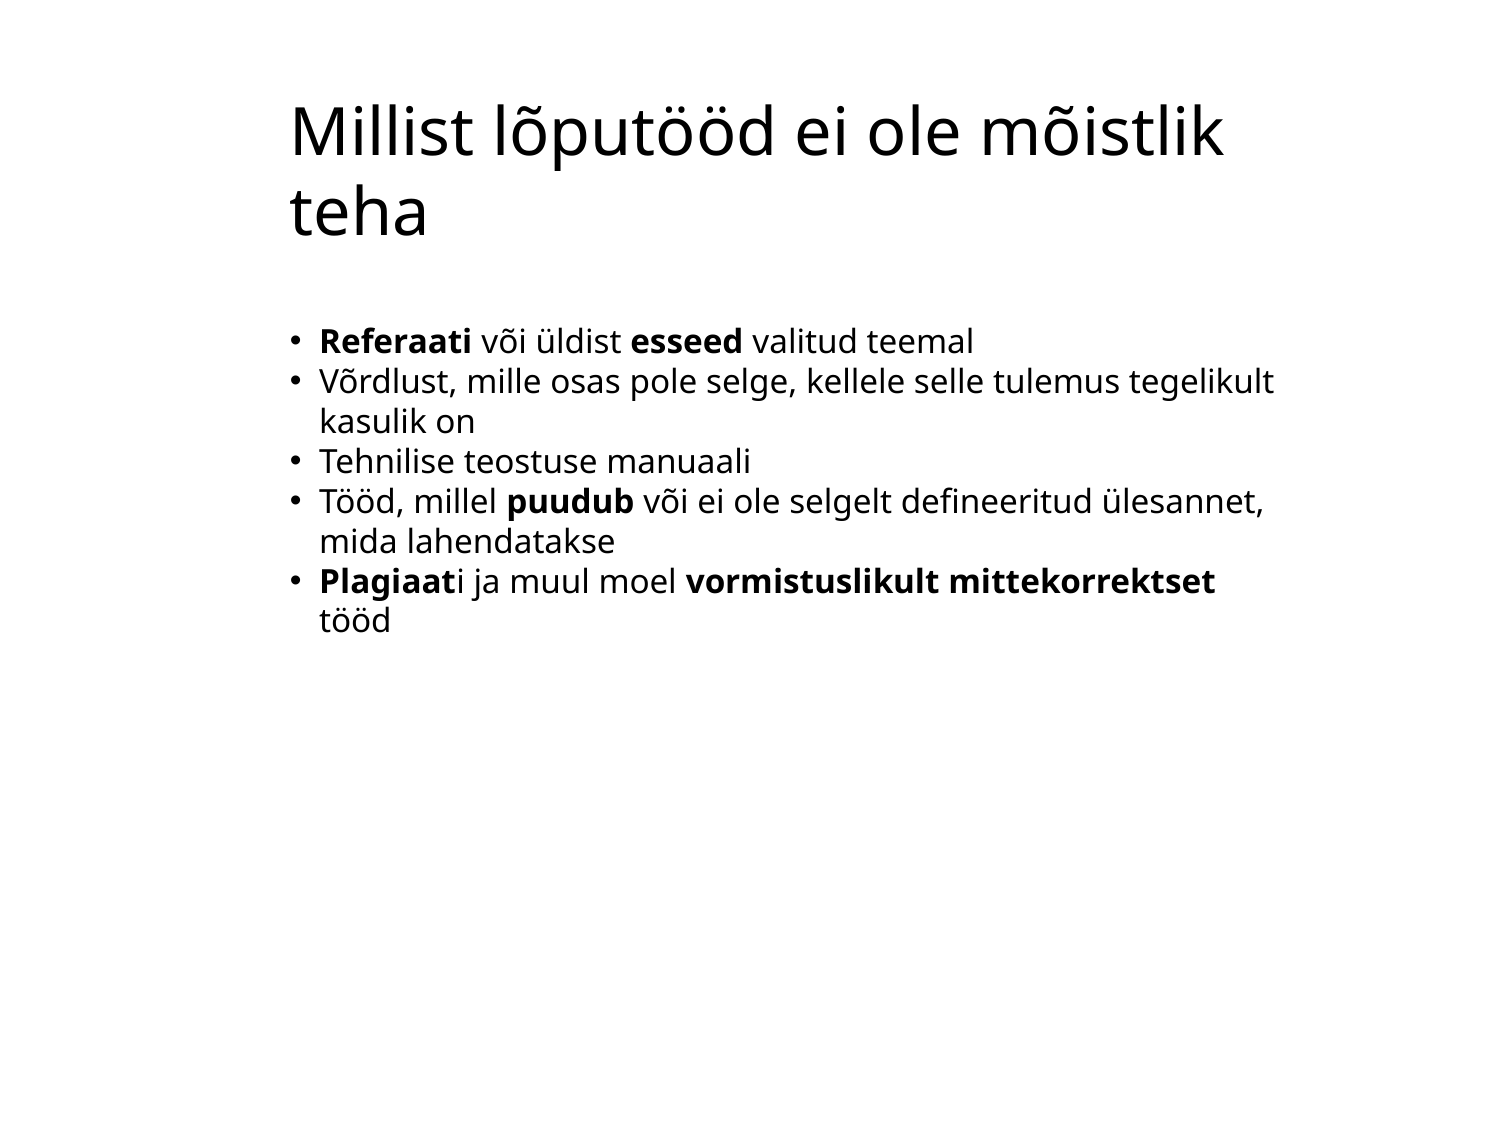

Millist lõputööd ei ole mõistlik teha
Referaati või üldist esseed valitud teemal
Võrdlust, mille osas pole selge, kellele selle tulemus tegelikult kasulik on
Tehnilise teostuse manuaali
Tööd, millel puudub või ei ole selgelt defineeritud ülesannet, mida lahendatakse
Plagiaati ja muul moel vormistuslikult mittekorrektset tööd